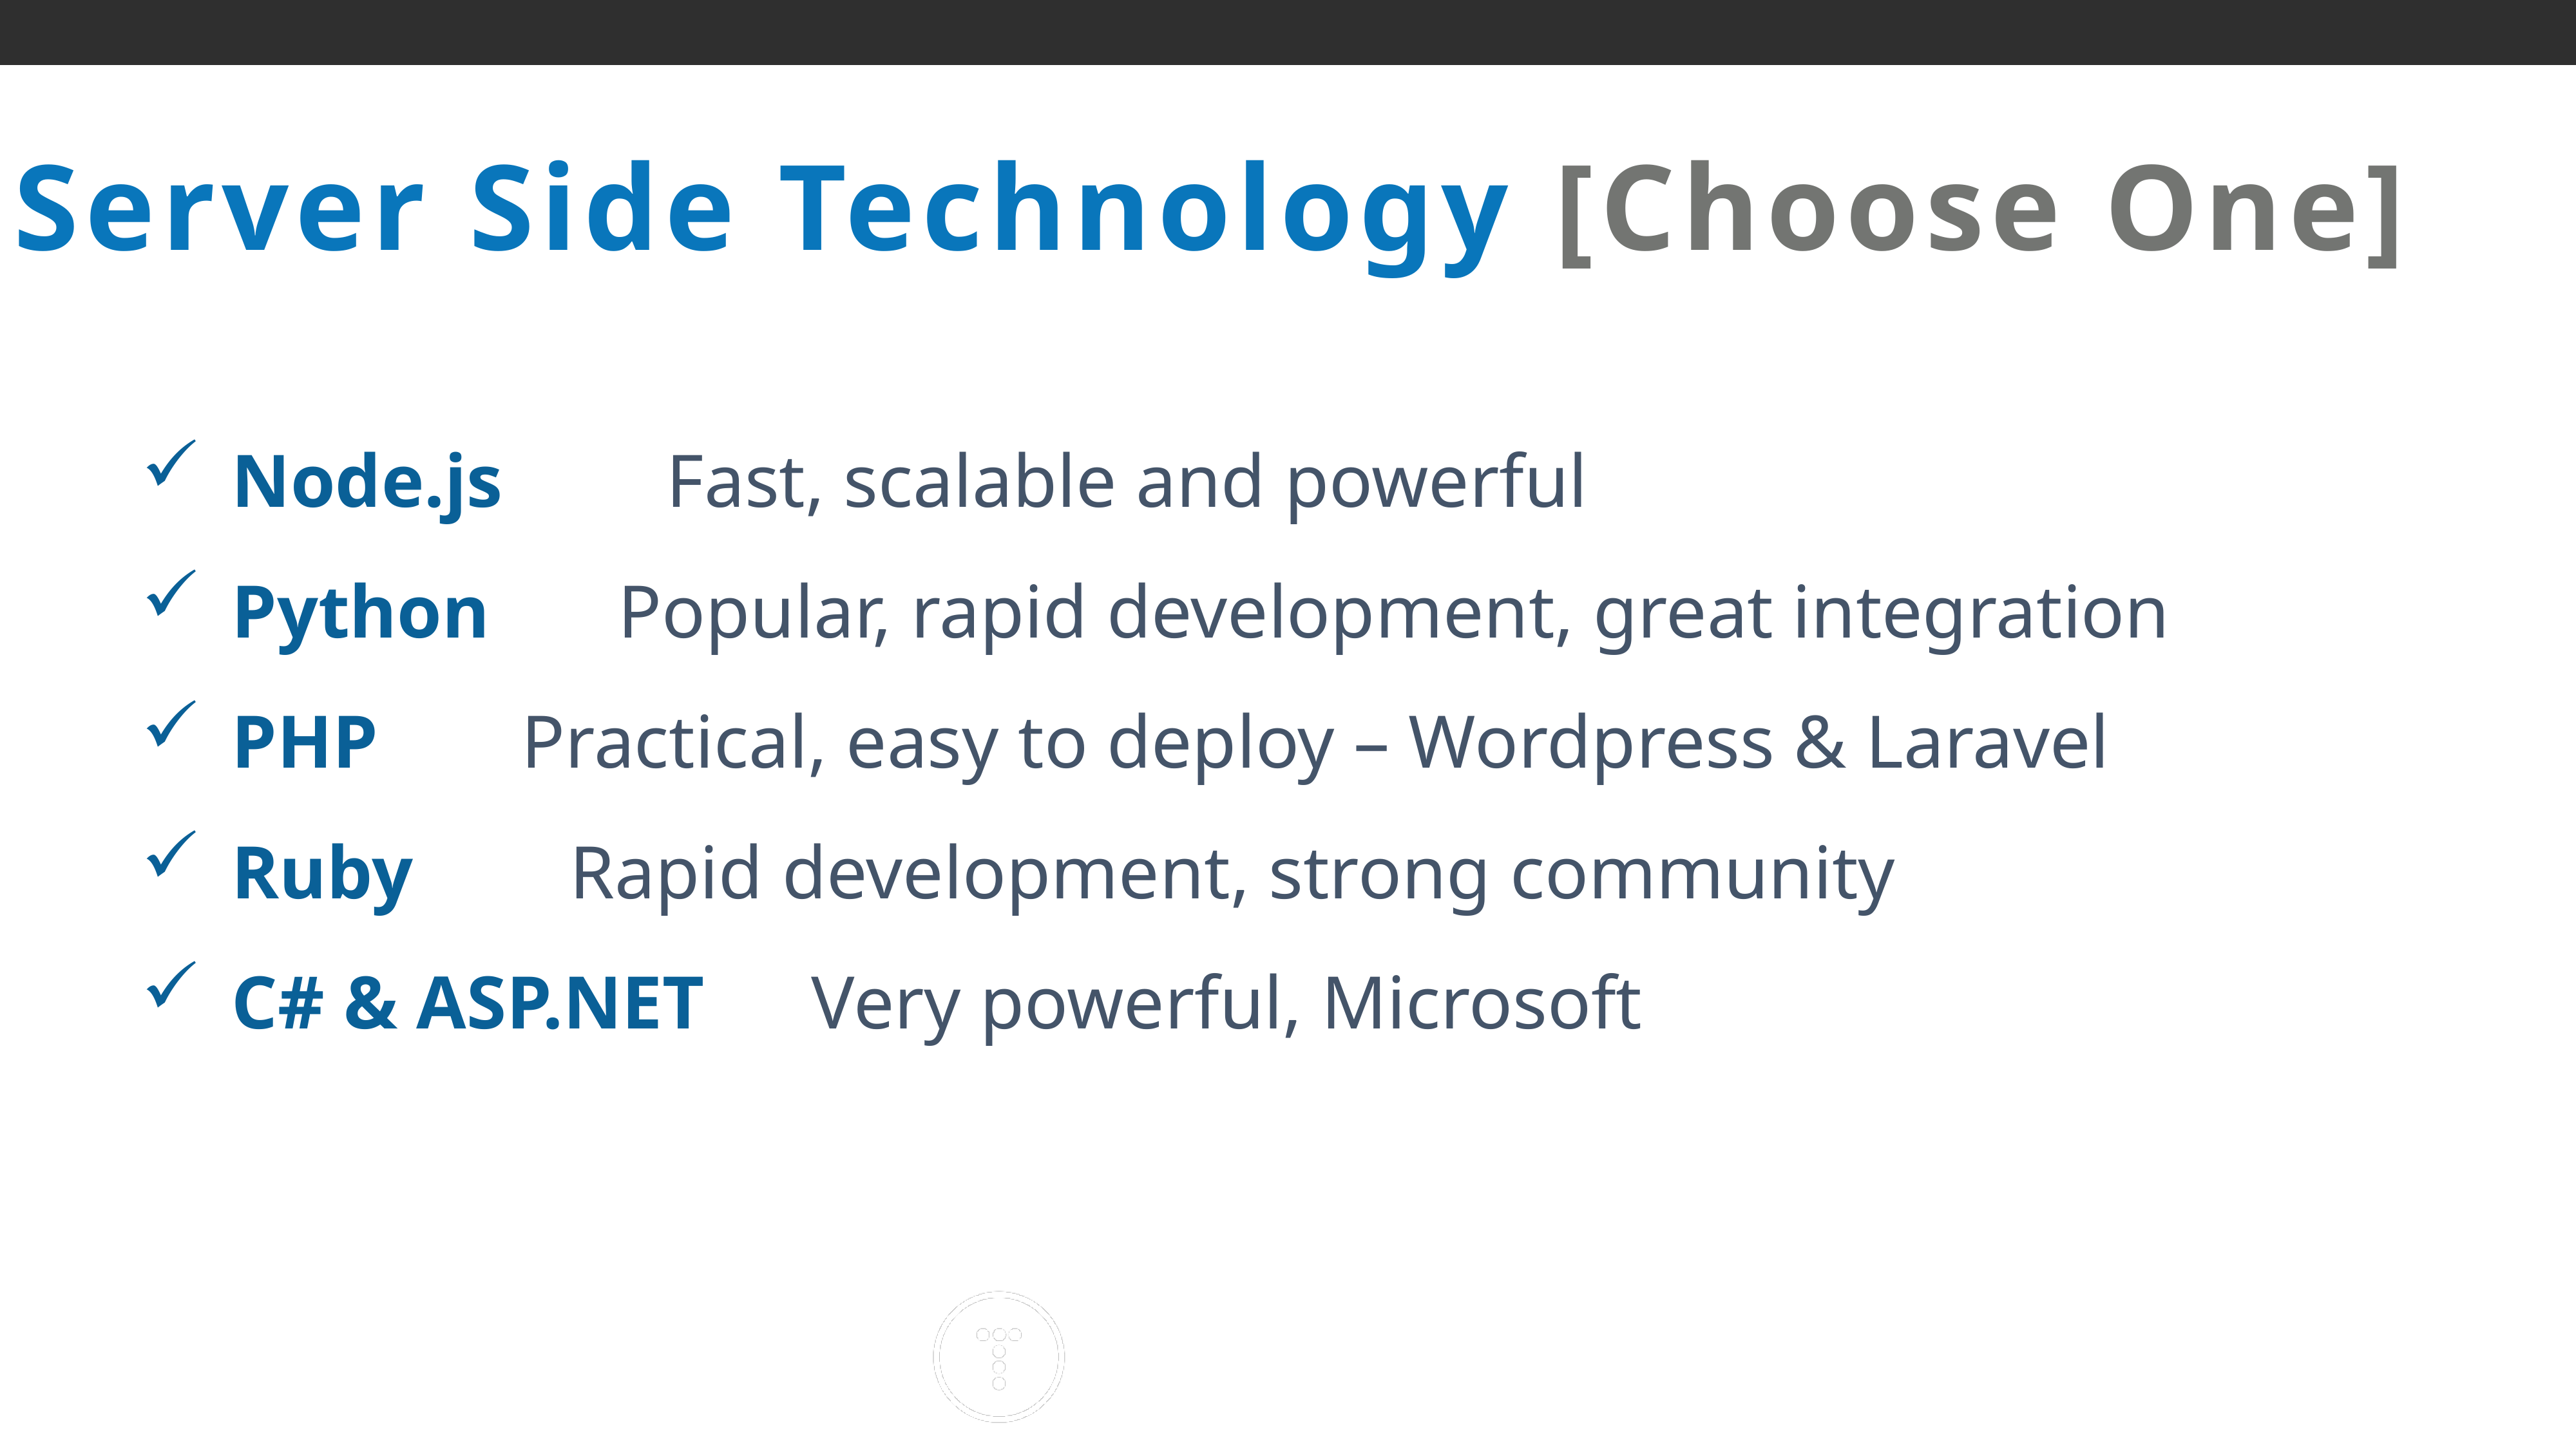

Server Side Technology [Choose One]
Node.js 			Fast, scalable and powerful
Python 			Popular, rapid development, great integration
PHP 			Practical, easy to deploy – Wordpress & Laravel
Ruby 			Rapid development, strong community
C# & ASP.NET 		Very powerful, Microsoft
Traversymedia.com